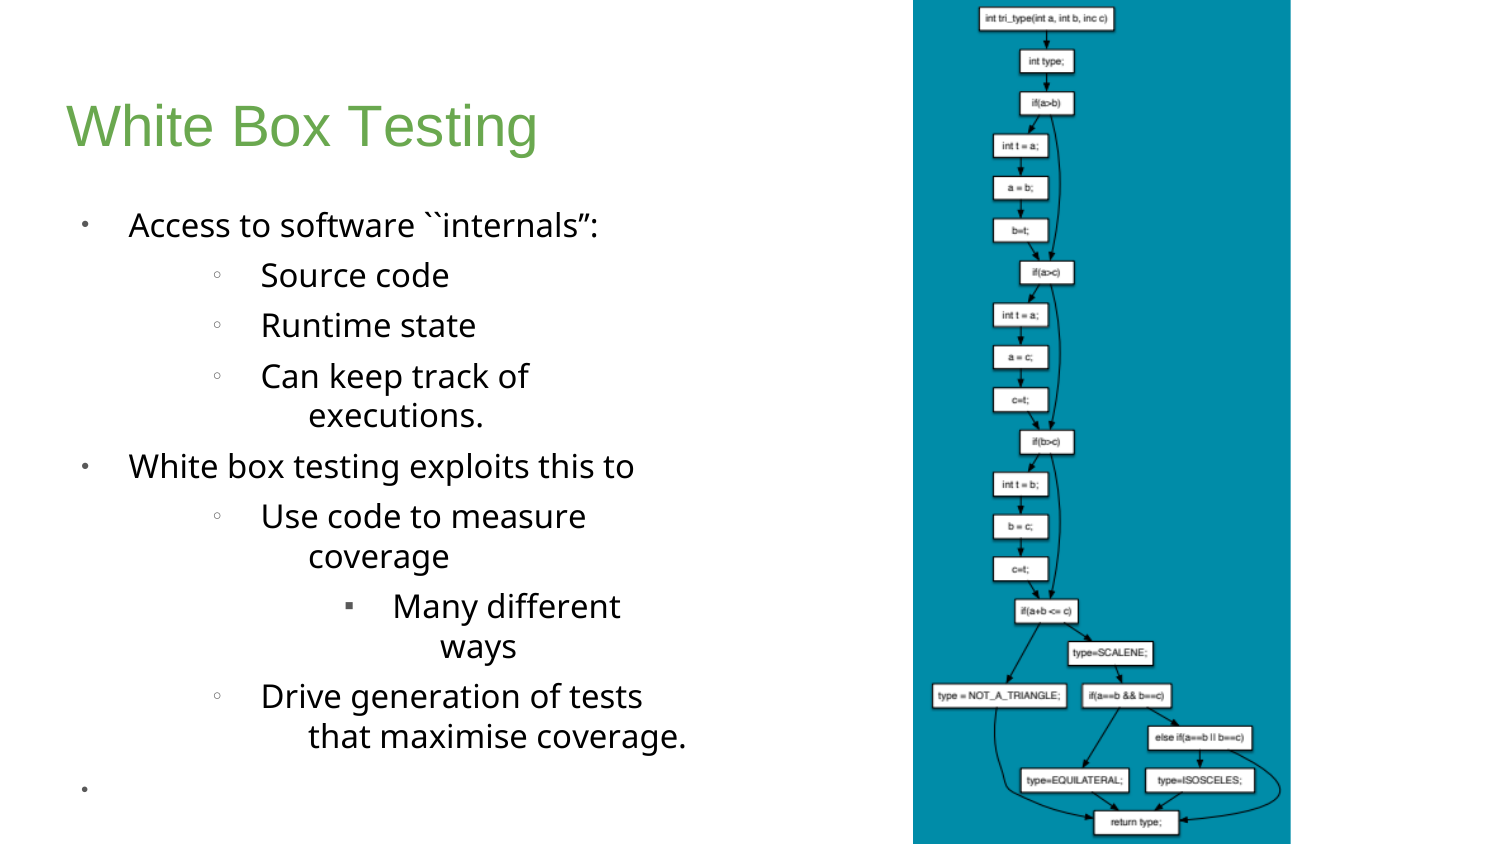

# White Box Testing
Access to software ``internals’’:
Source code
Runtime state
Can keep track of executions.
White box testing exploits this to
Use code to measure coverage
Many different ways
Drive generation of tests that maximise coverage.